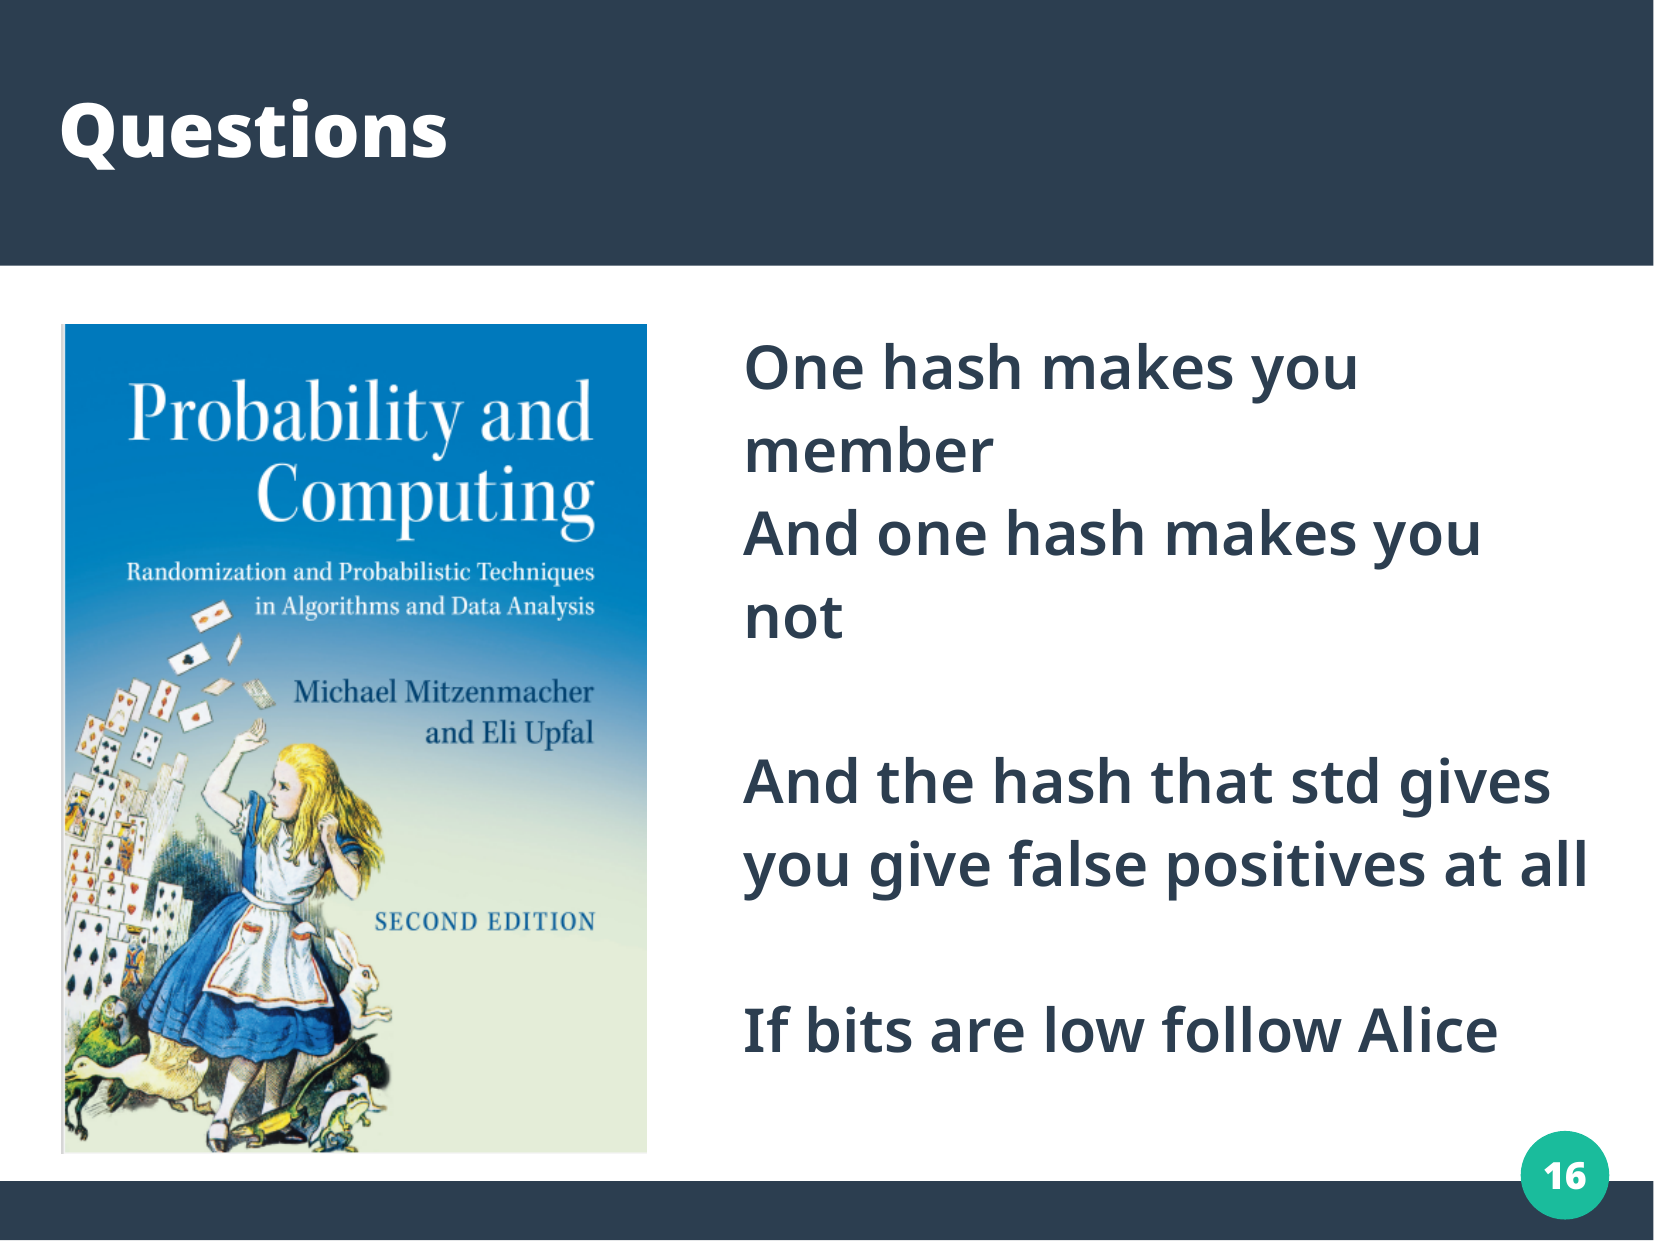

# Questions
One hash makes you member
And one hash makes you not
And the hash that std gives you give false positives at all
If bits are low follow Alice
16